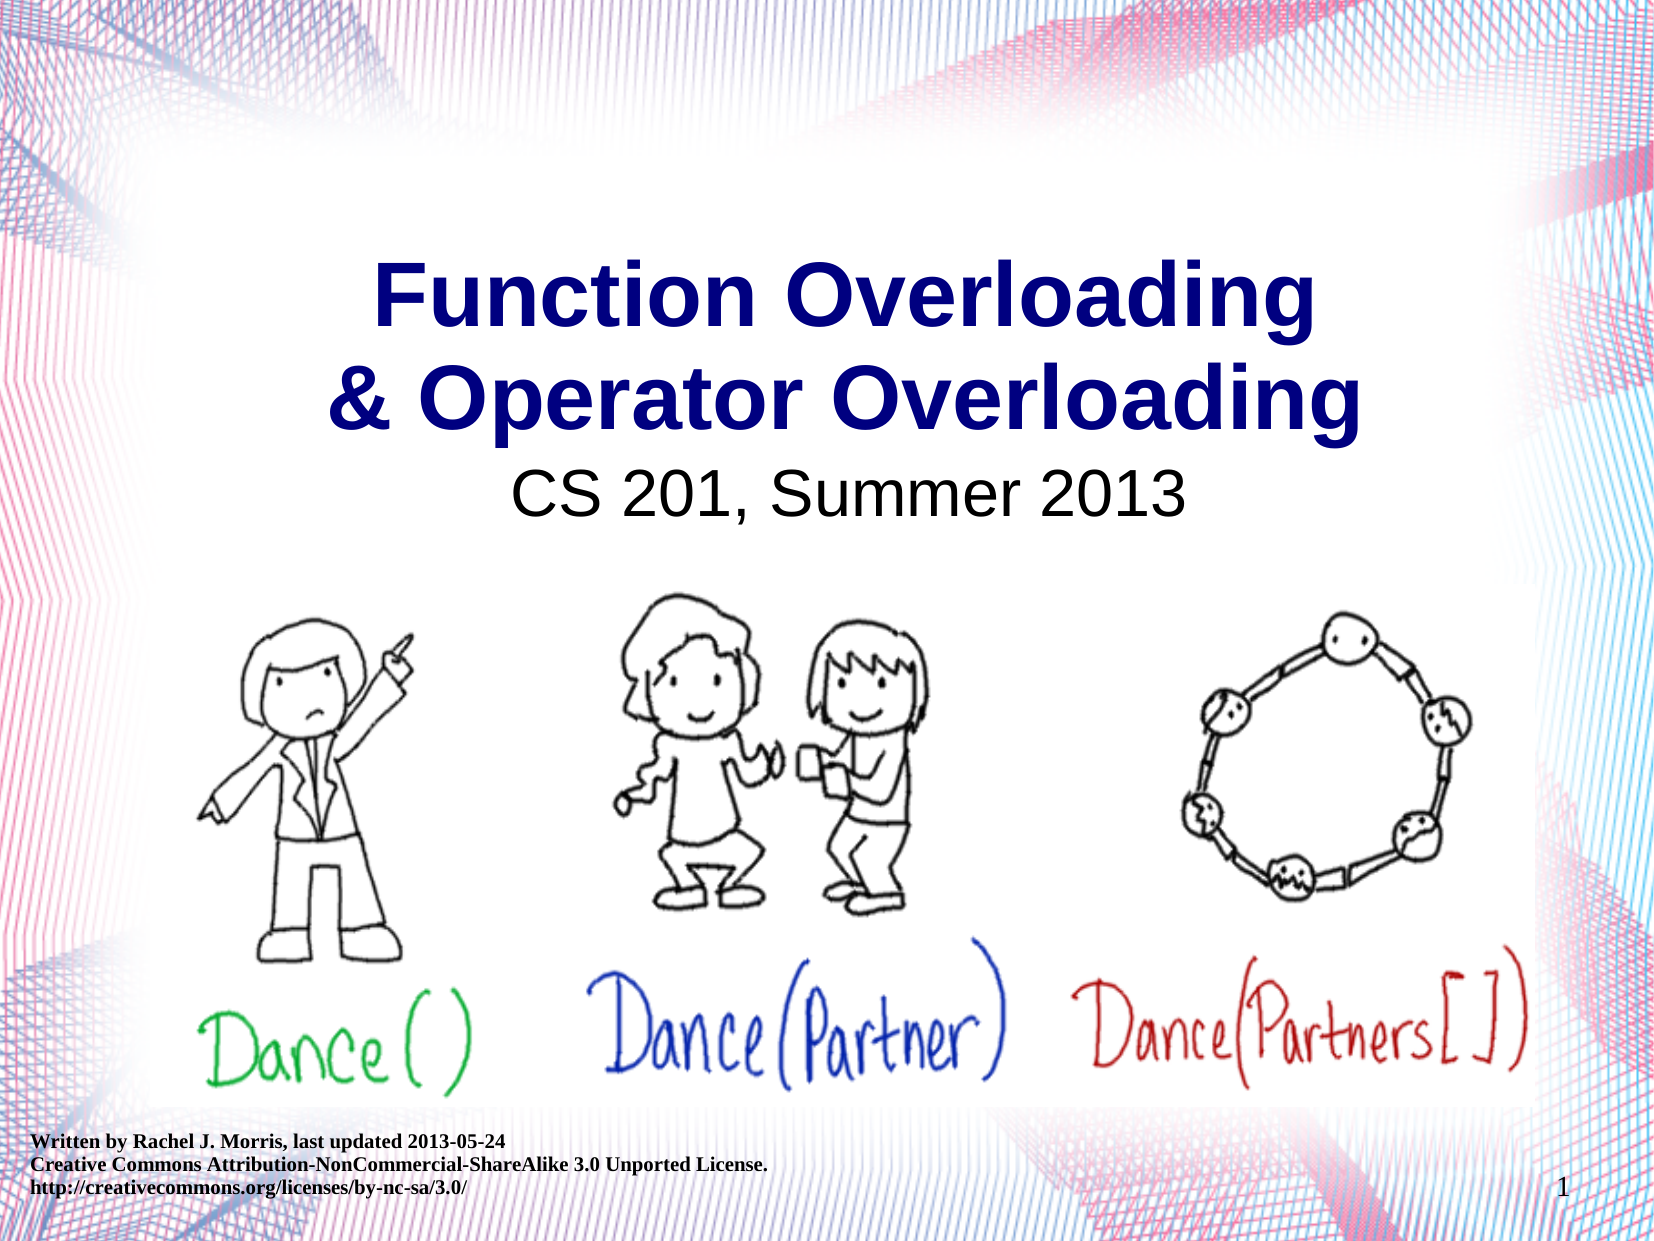

# Function Overloading & Operator Overloading
CS 201, Summer 2013
1